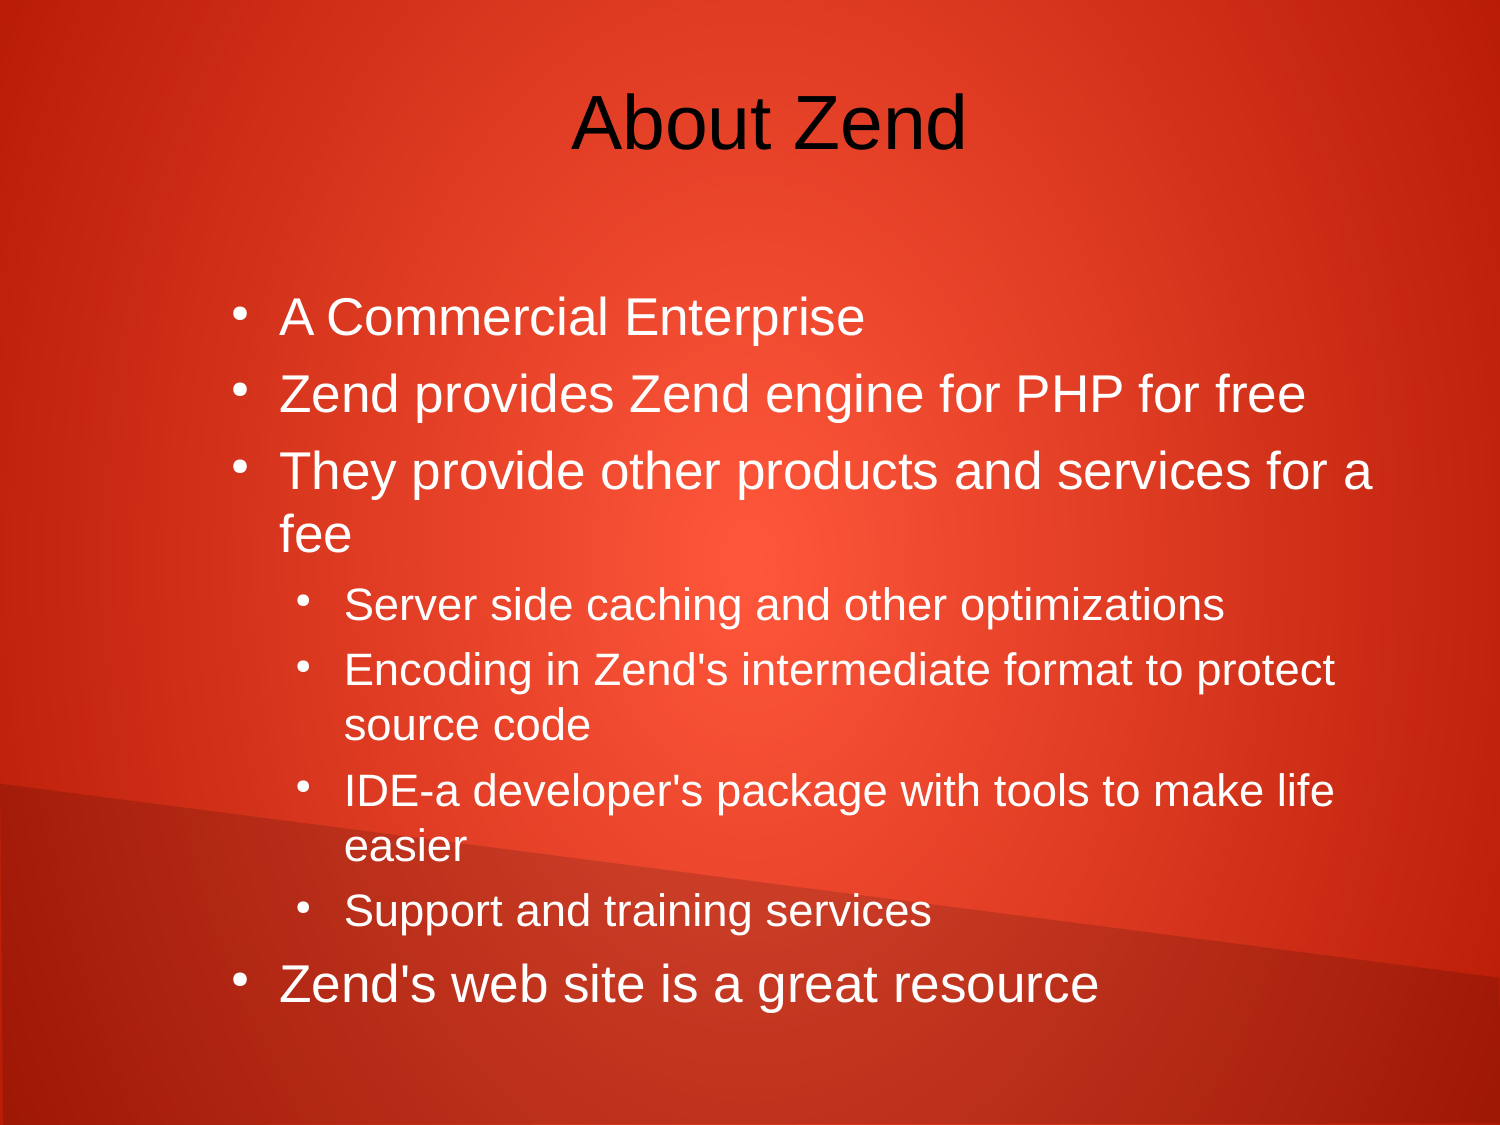

# About Zend
A Commercial Enterprise
Zend provides Zend engine for PHP for free
They provide other products and services for a fee
Server side caching and other optimizations
Encoding in Zend's intermediate format to protect source code
IDE-a developer's package with tools to make life easier
Support and training services
Zend's web site is a great resource